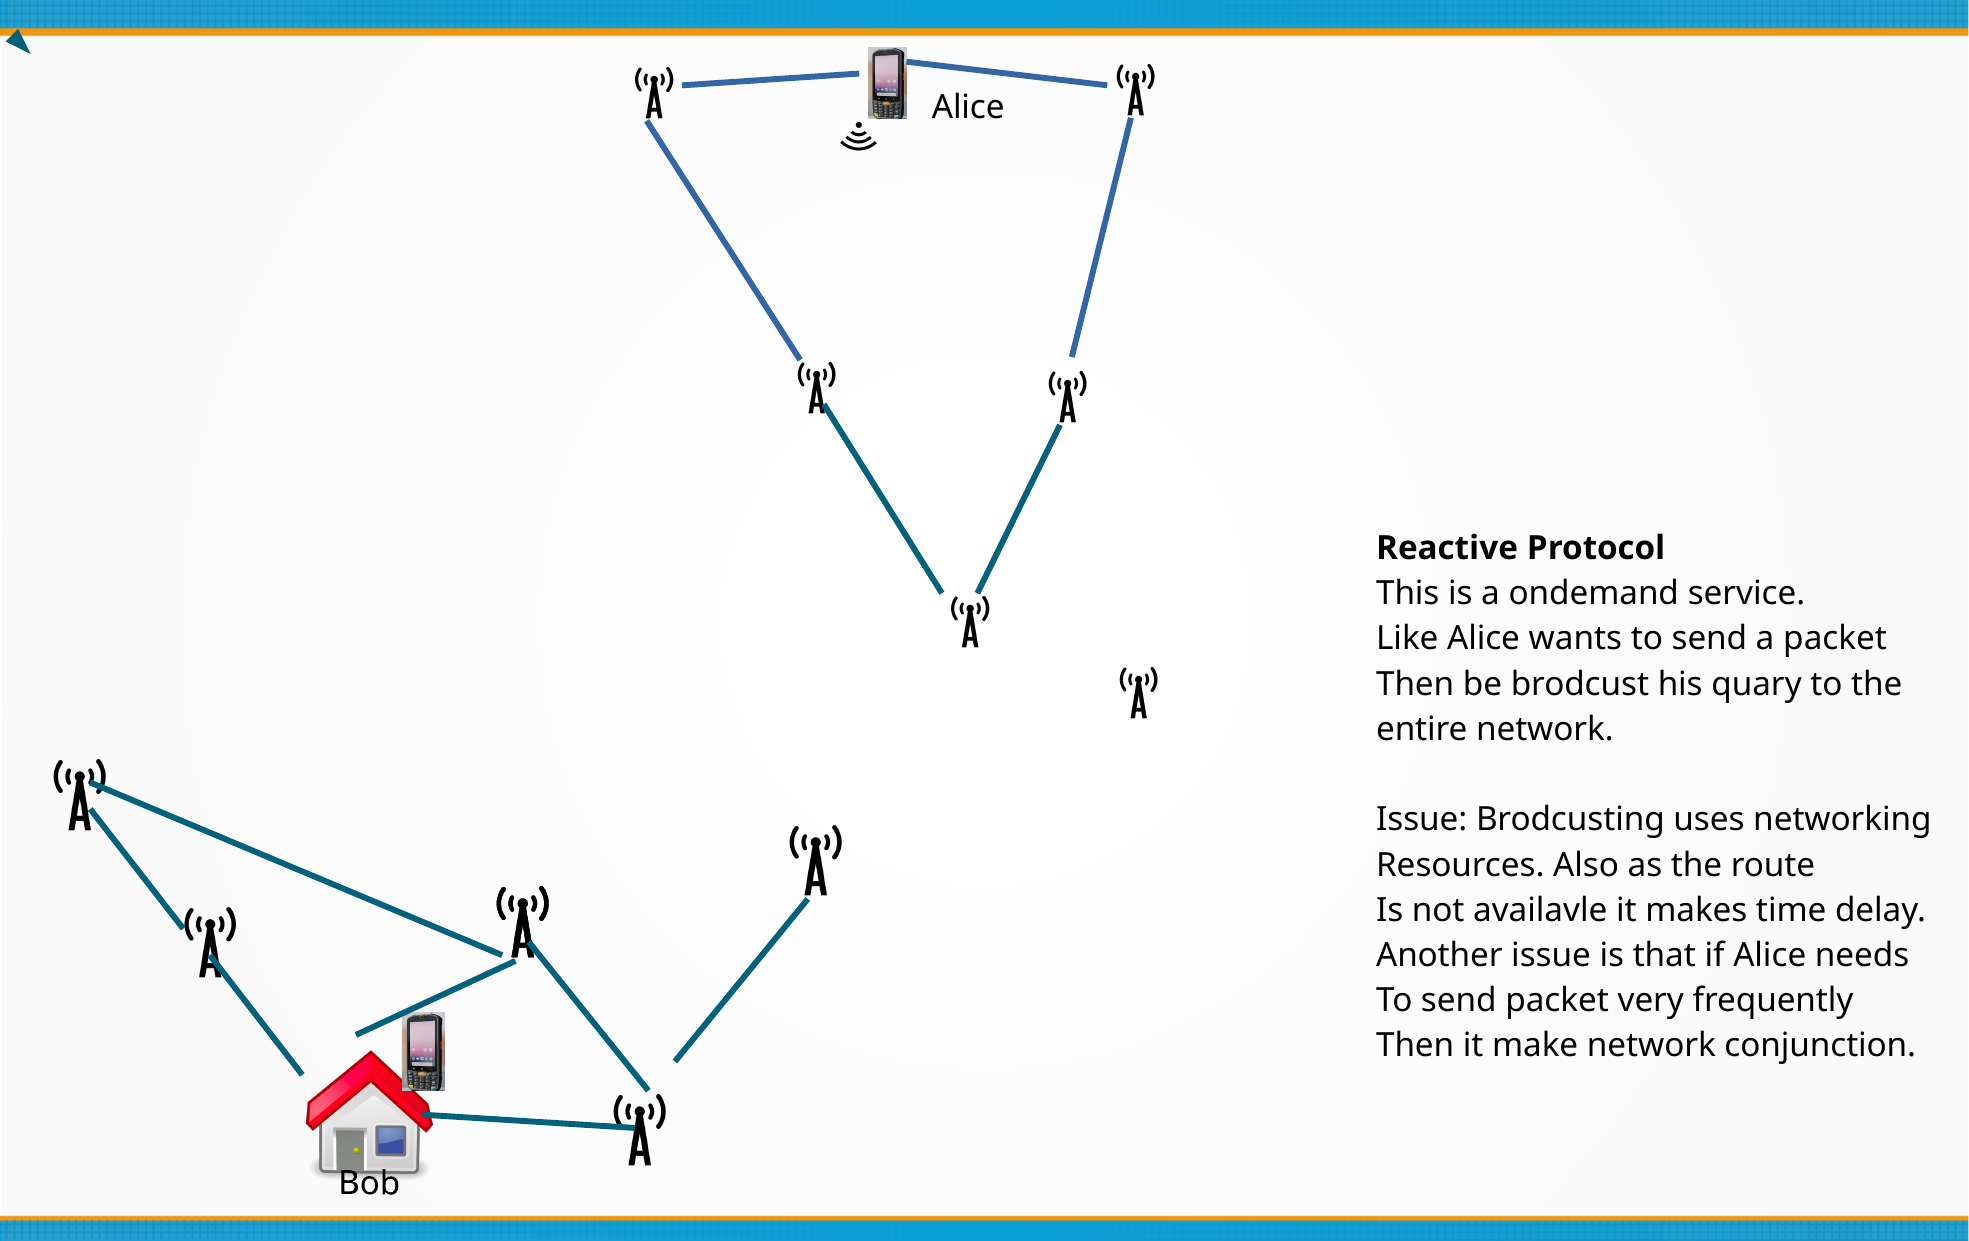

Alice
Reactive Protocol
This is a ondemand service.
Like Alice wants to send a packet
Then be brodcust his quary to the
entire network.
Issue: Brodcusting uses networking
Resources. Also as the route
Is not availavle it makes time delay.
Another issue is that if Alice needs
To send packet very frequently
Then it make network conjunction.
Bob